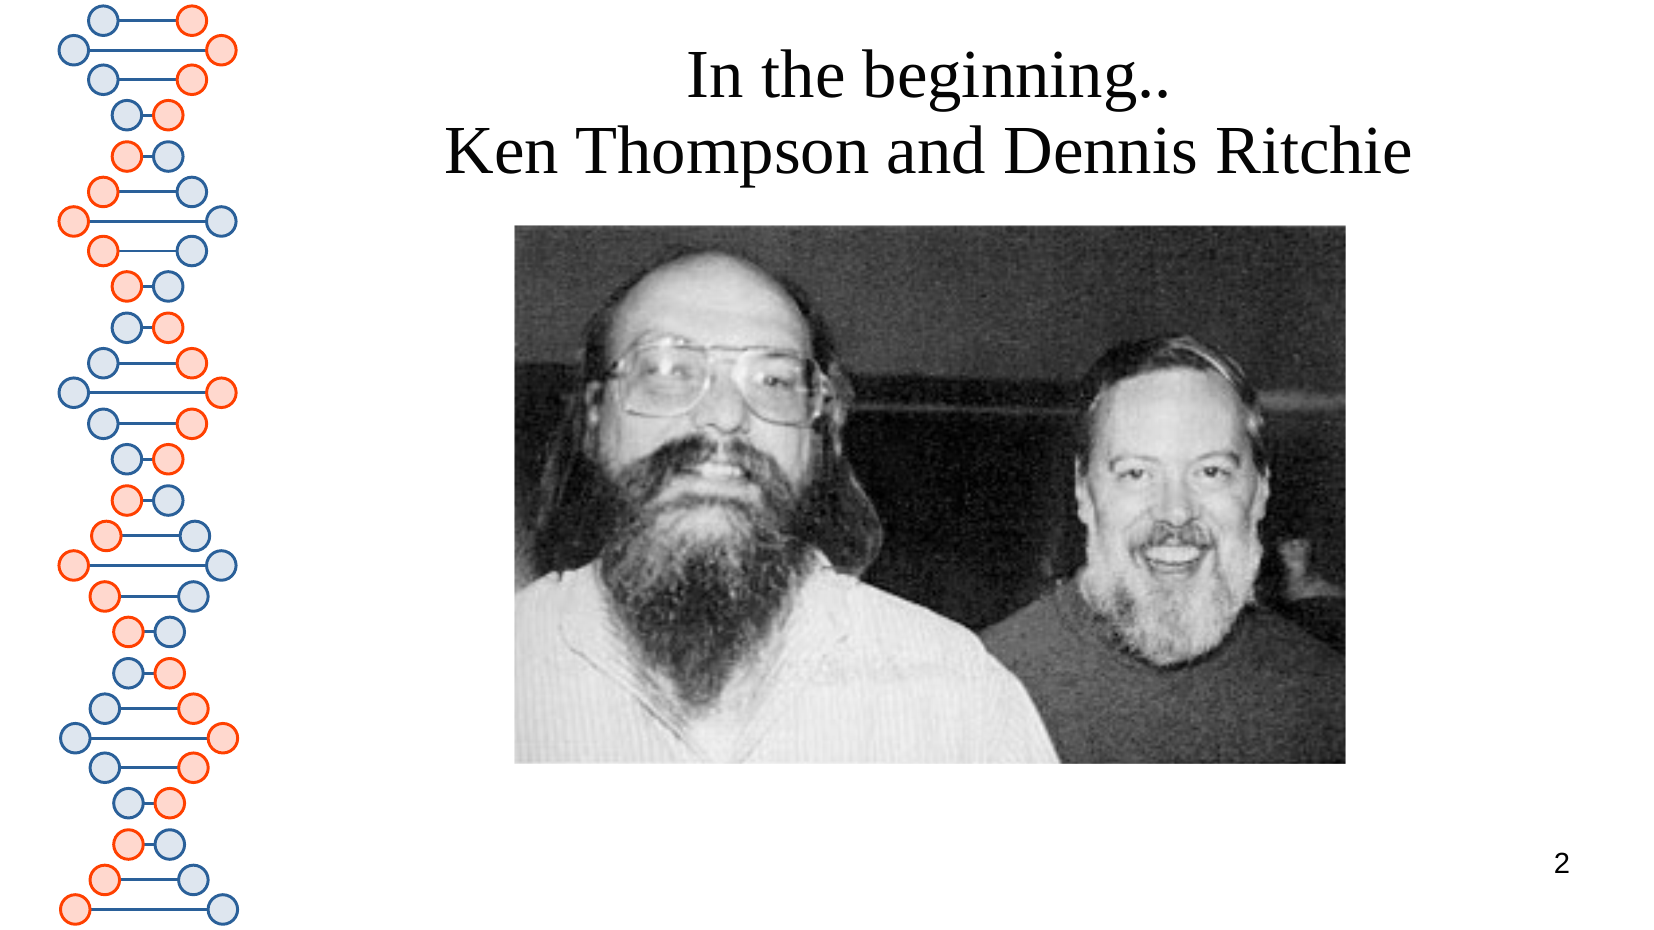

# In the beginning.. Ken Thompson and Dennis Ritchie
2